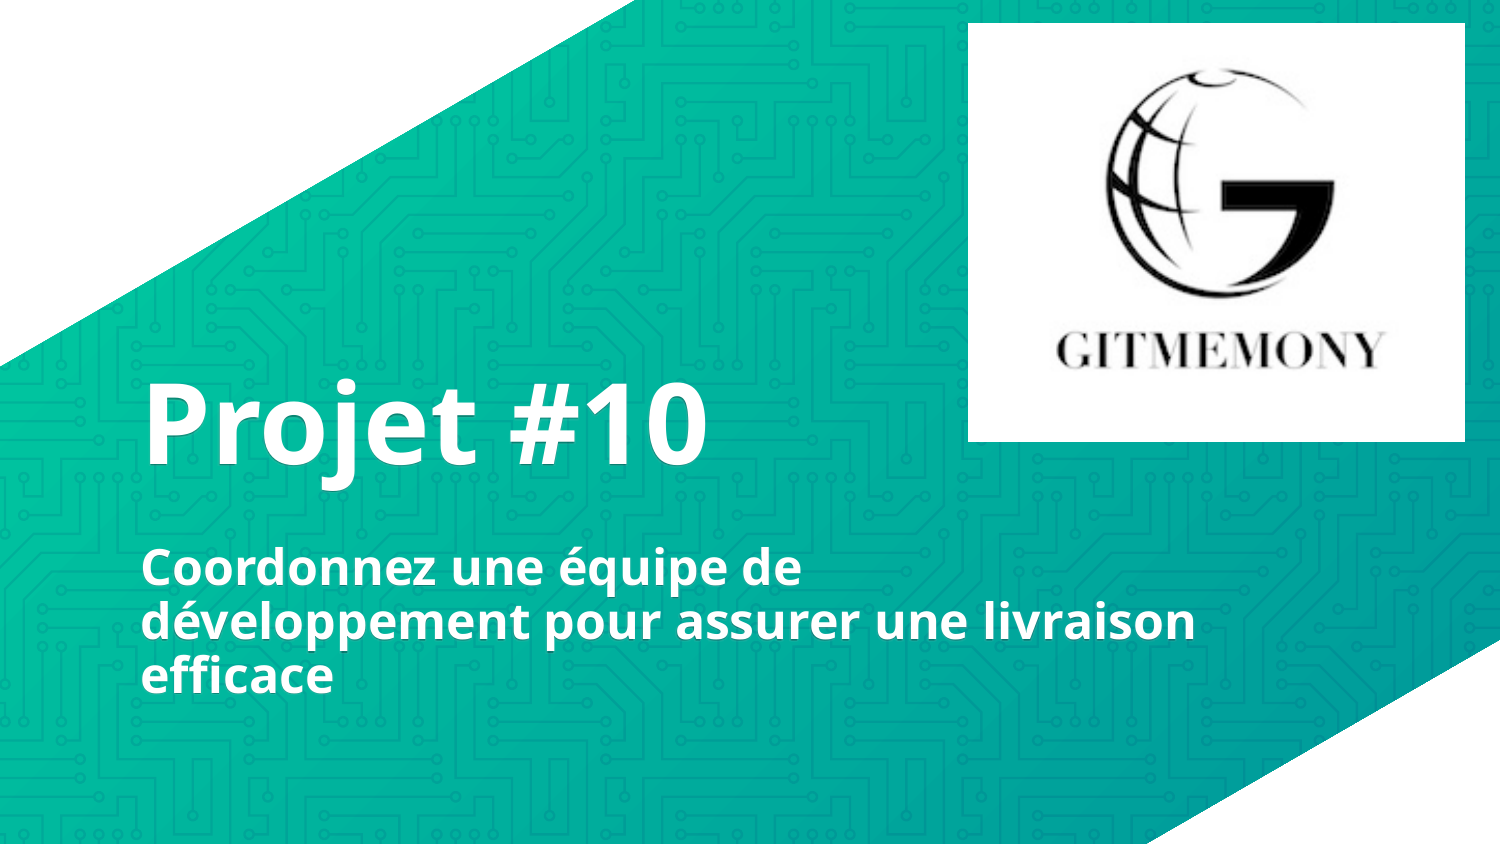

# Projet #10 Coordonnez une équipe de développement pour assurer une livraison efficace